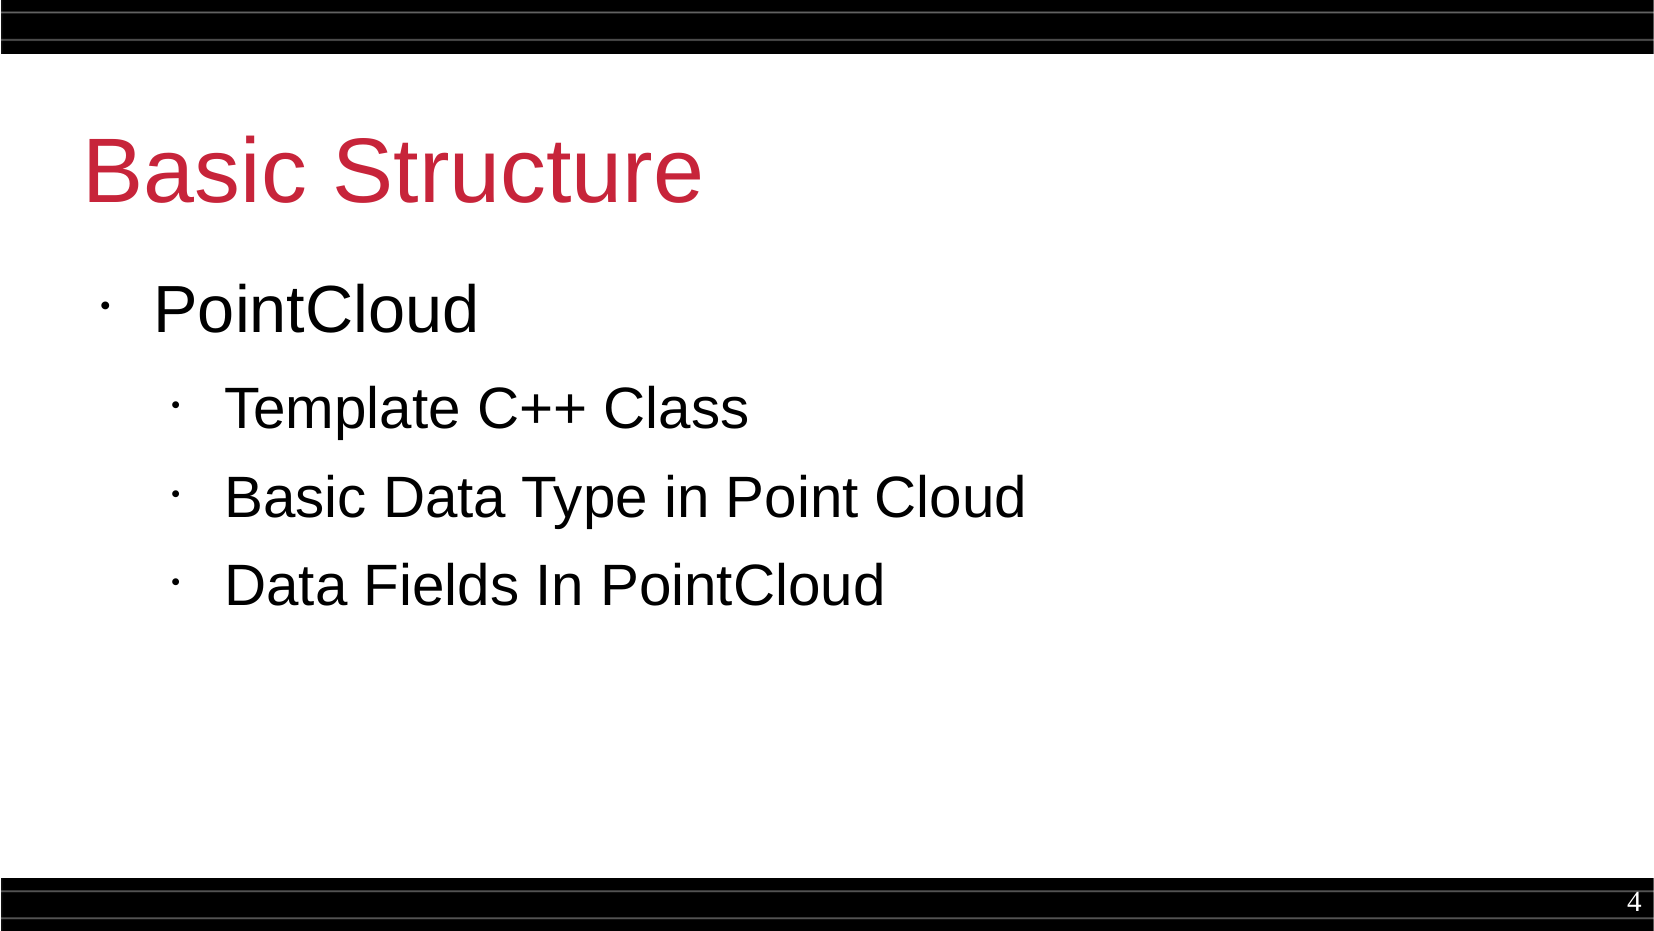

# Basic Structure
PointCloud
Template C++ Class
Basic Data Type in Point Cloud
Data Fields In PointCloud